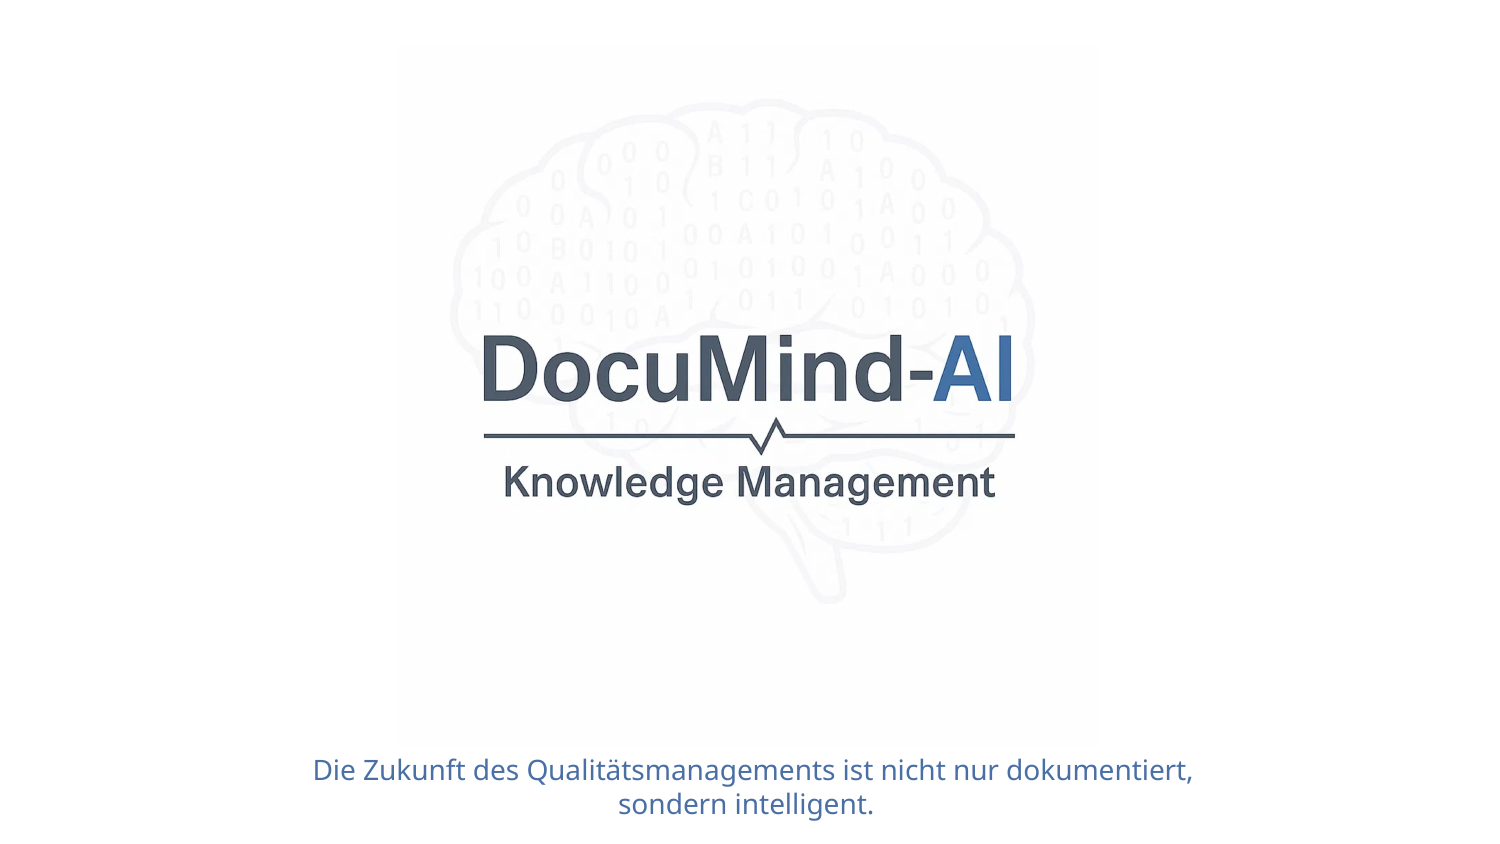

Die Zukunft des Qualitätsmanagements ist nicht nur dokumentiert, sondern intelligent.
 2025